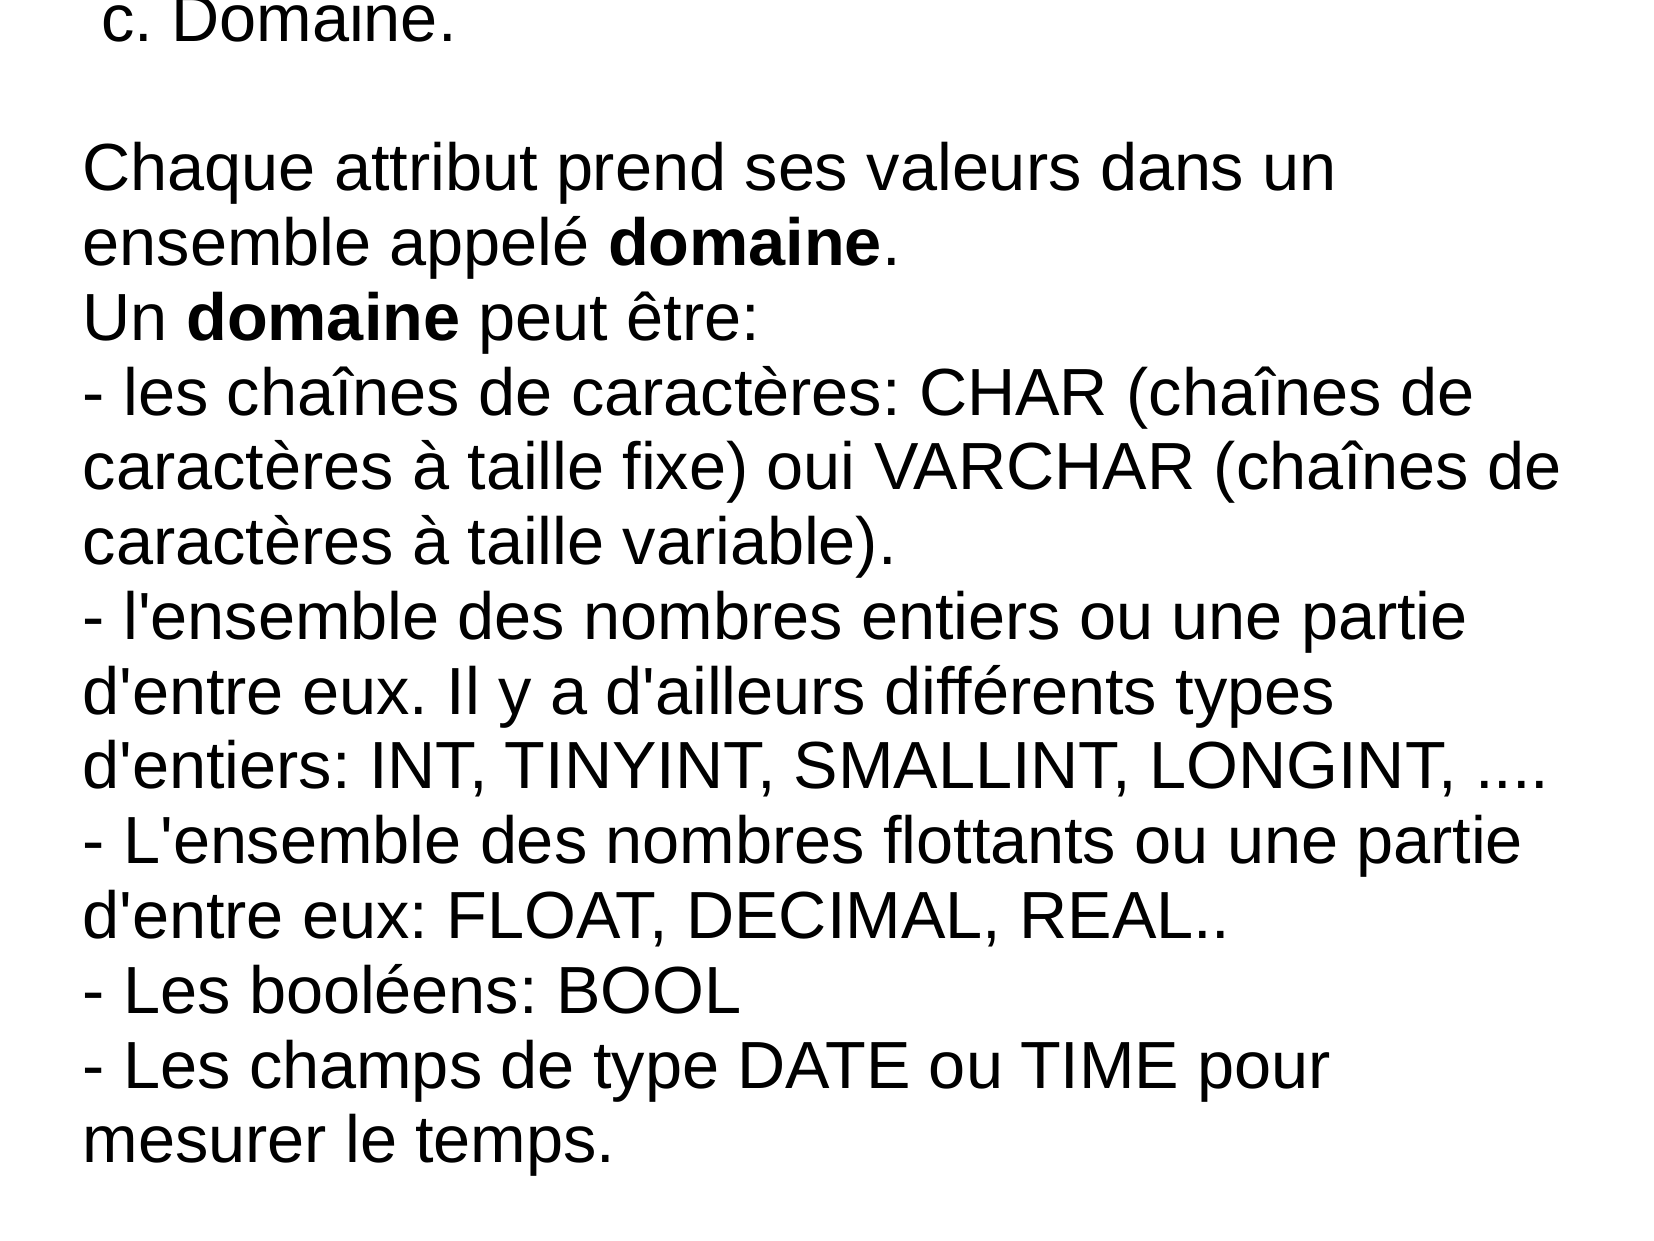

# c. Domaine.
Chaque attribut prend ses valeurs dans un ensemble appelé domaine.
Un domaine peut être:
- les chaînes de caractères: CHAR (chaînes de caractères à taille fixe) oui VARCHAR (chaînes de caractères à taille variable).
- l'ensemble des nombres entiers ou une partie d'entre eux. Il y a d'ailleurs différents types d'entiers: INT, TINYINT, SMALLINT, LONGINT, ....
- L'ensemble des nombres flottants ou une partie d'entre eux: FLOAT, DECIMAL, REAL..
- Les booléens: BOOL
- Les champs de type DATE ou TIME pour mesurer le temps.